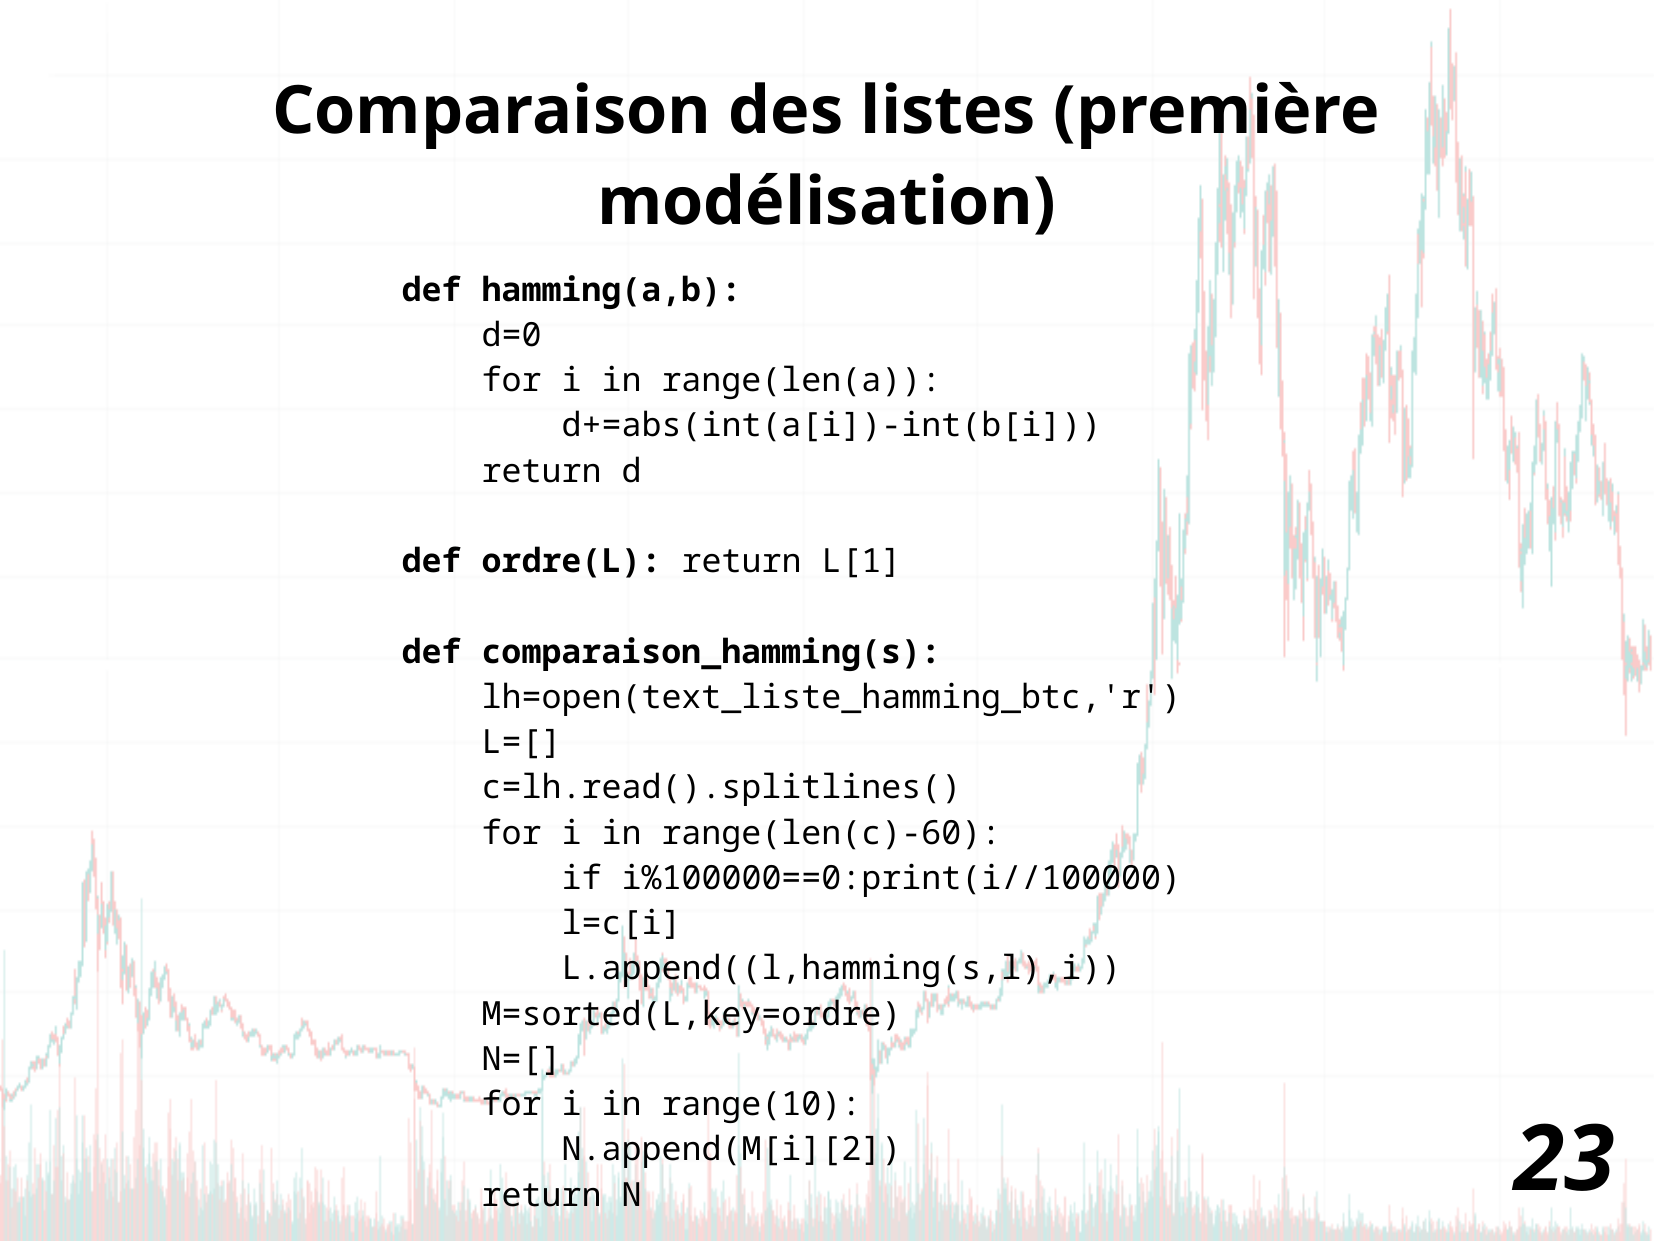

# Comparaison des listes (première modélisation)
def hamming(a,b):
 d=0
 for i in range(len(a)):
 d+=abs(int(a[i])-int(b[i]))
 return d
def ordre(L): return L[1]
def comparaison_hamming(s):
 lh=open(text_liste_hamming_btc,'r')
 L=[]
 c=lh.read().splitlines()
 for i in range(len(c)-60):
 if i%100000==0:print(i//100000)
 l=c[i]
 L.append((l,hamming(s,l),i))
 M=sorted(L,key=ordre)
 N=[]
 for i in range(10):
 N.append(M[i][2])
 return N
23